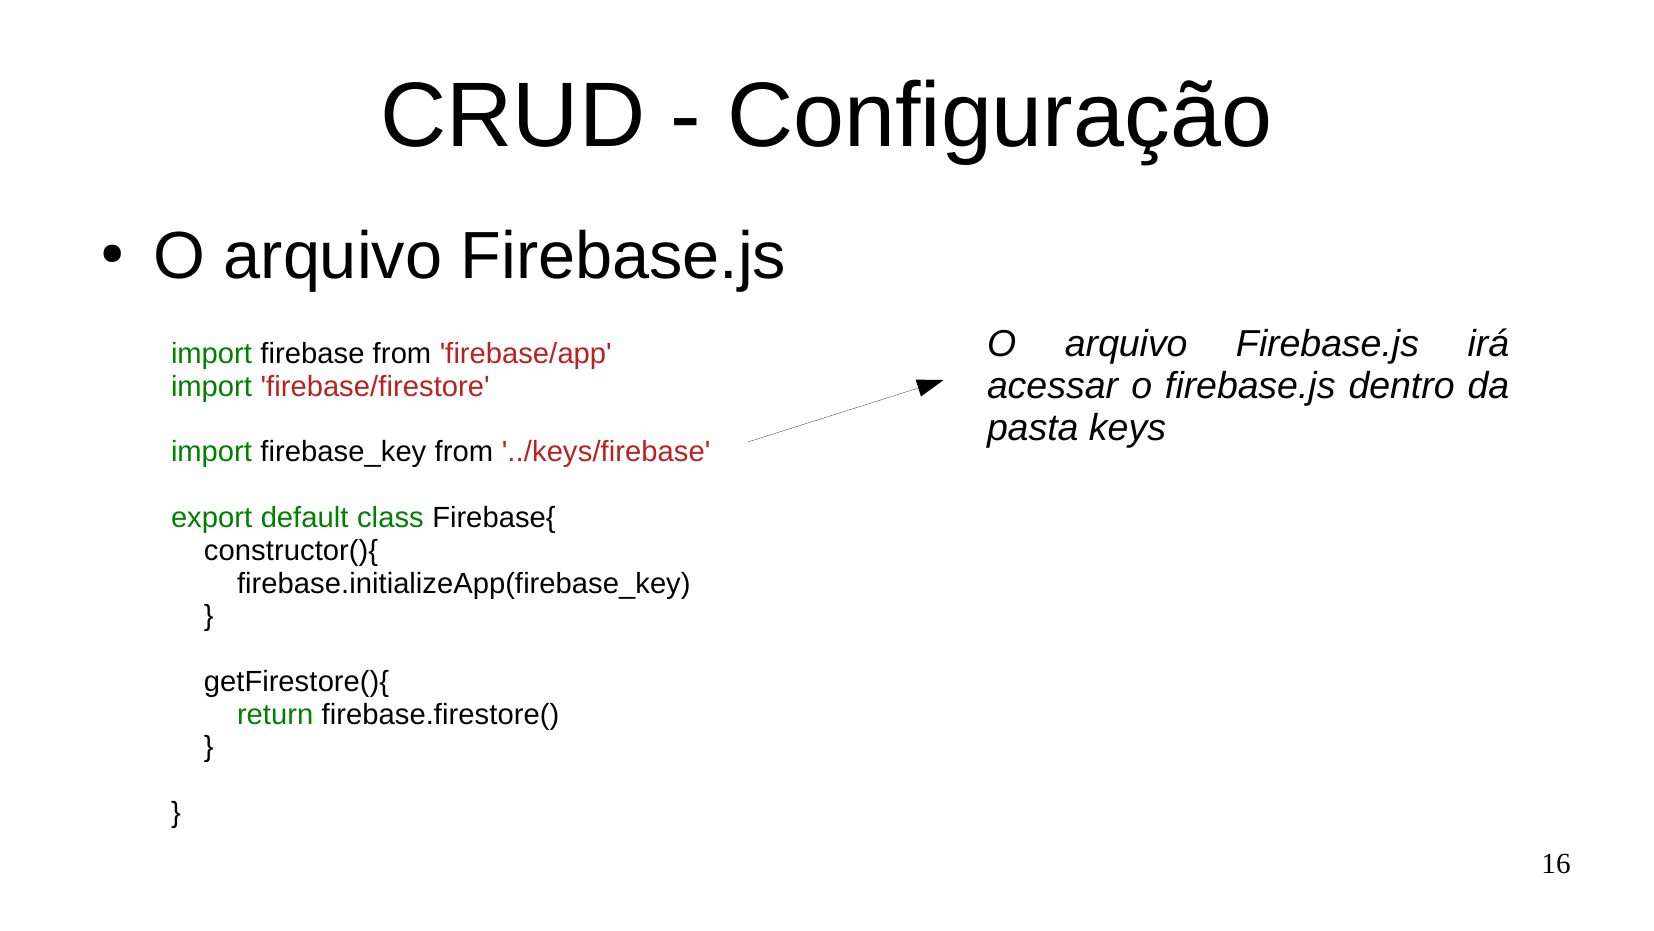

# CRUD - Configuração
O arquivo Firebase.js
O arquivo Firebase.js irá acessar o firebase.js dentro da pasta keys
import firebase from 'firebase/app'
import 'firebase/firestore'
import firebase_key from '../keys/firebase'
export default class Firebase{
 constructor(){
 firebase.initializeApp(firebase_key)
 }
 getFirestore(){
 return firebase.firestore()
 }
}
16